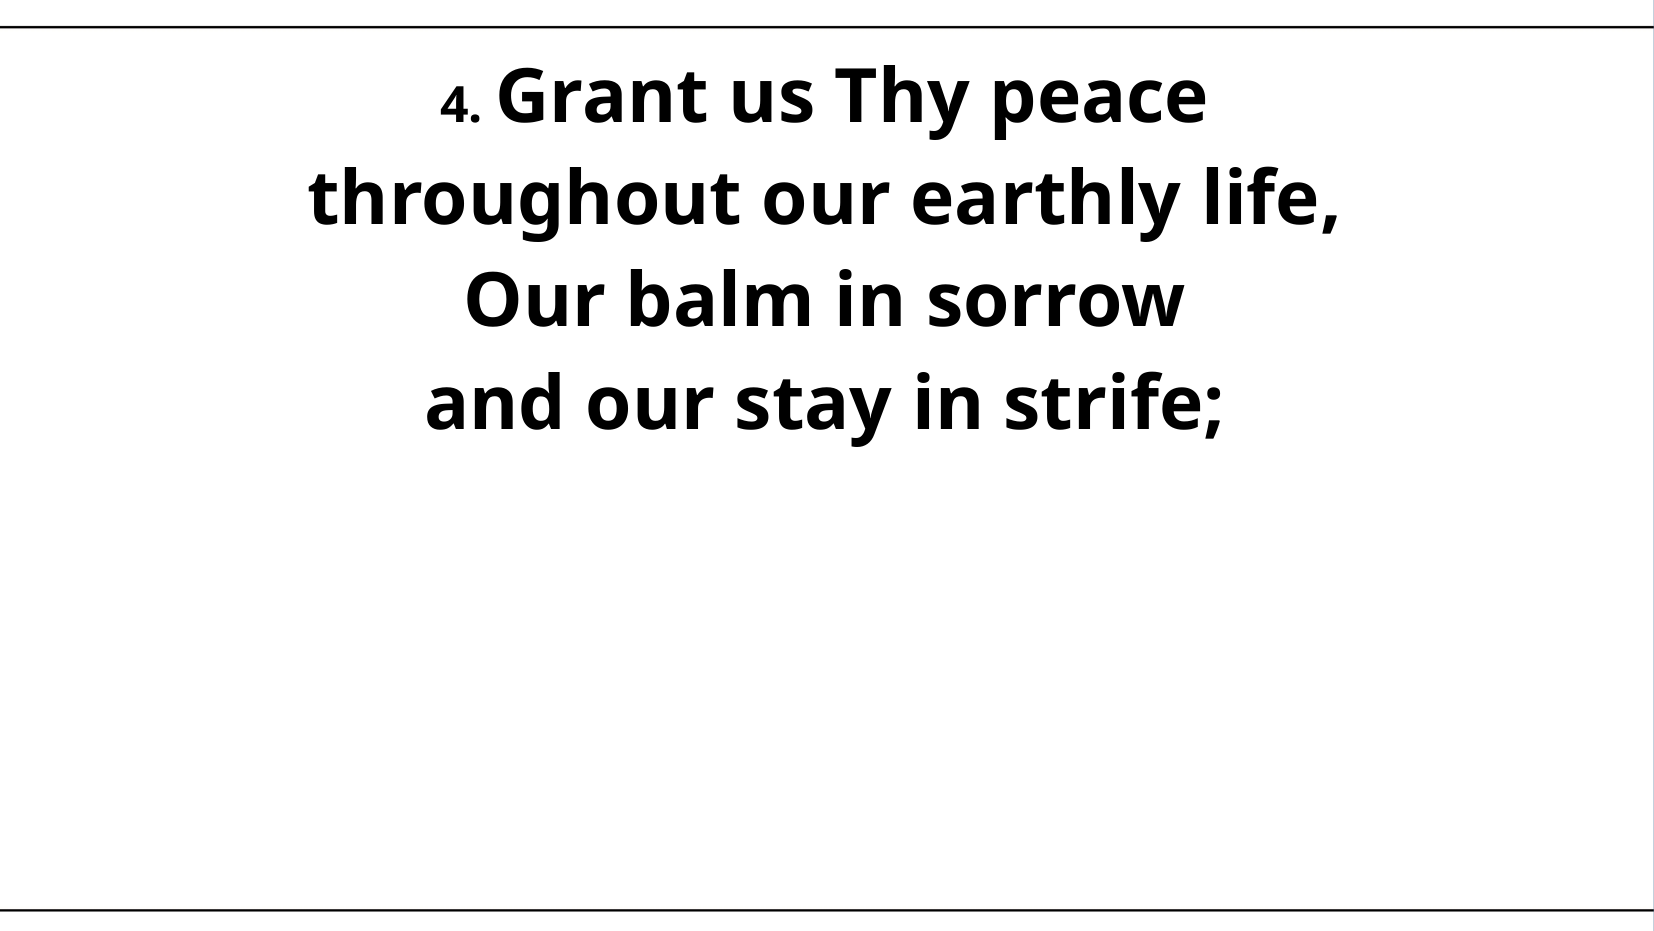

4. Grant us Thy peace
throughout our earthly life,
Our balm in sorrow
and our stay in strife;